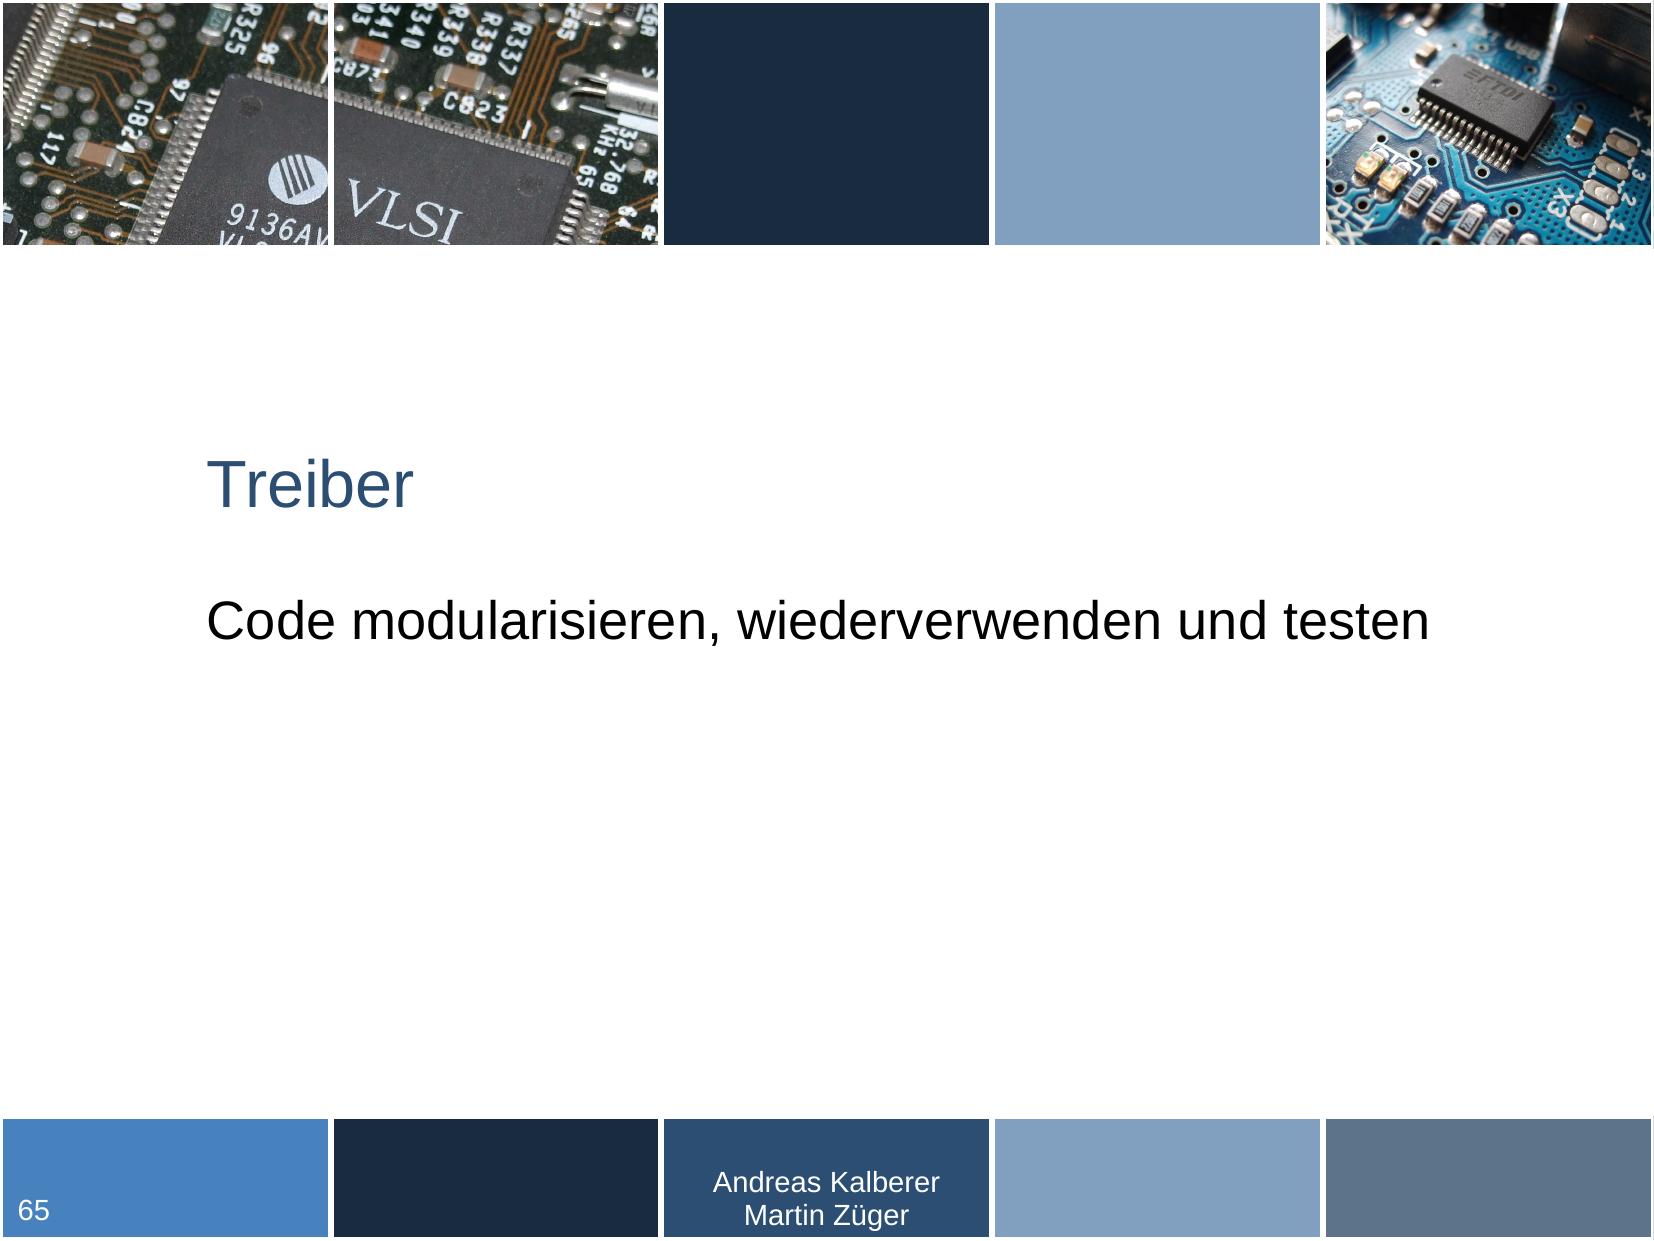

# Treiber
Code modularisieren, wiederverwenden und testen
LibreOffice Productivity Suite
65